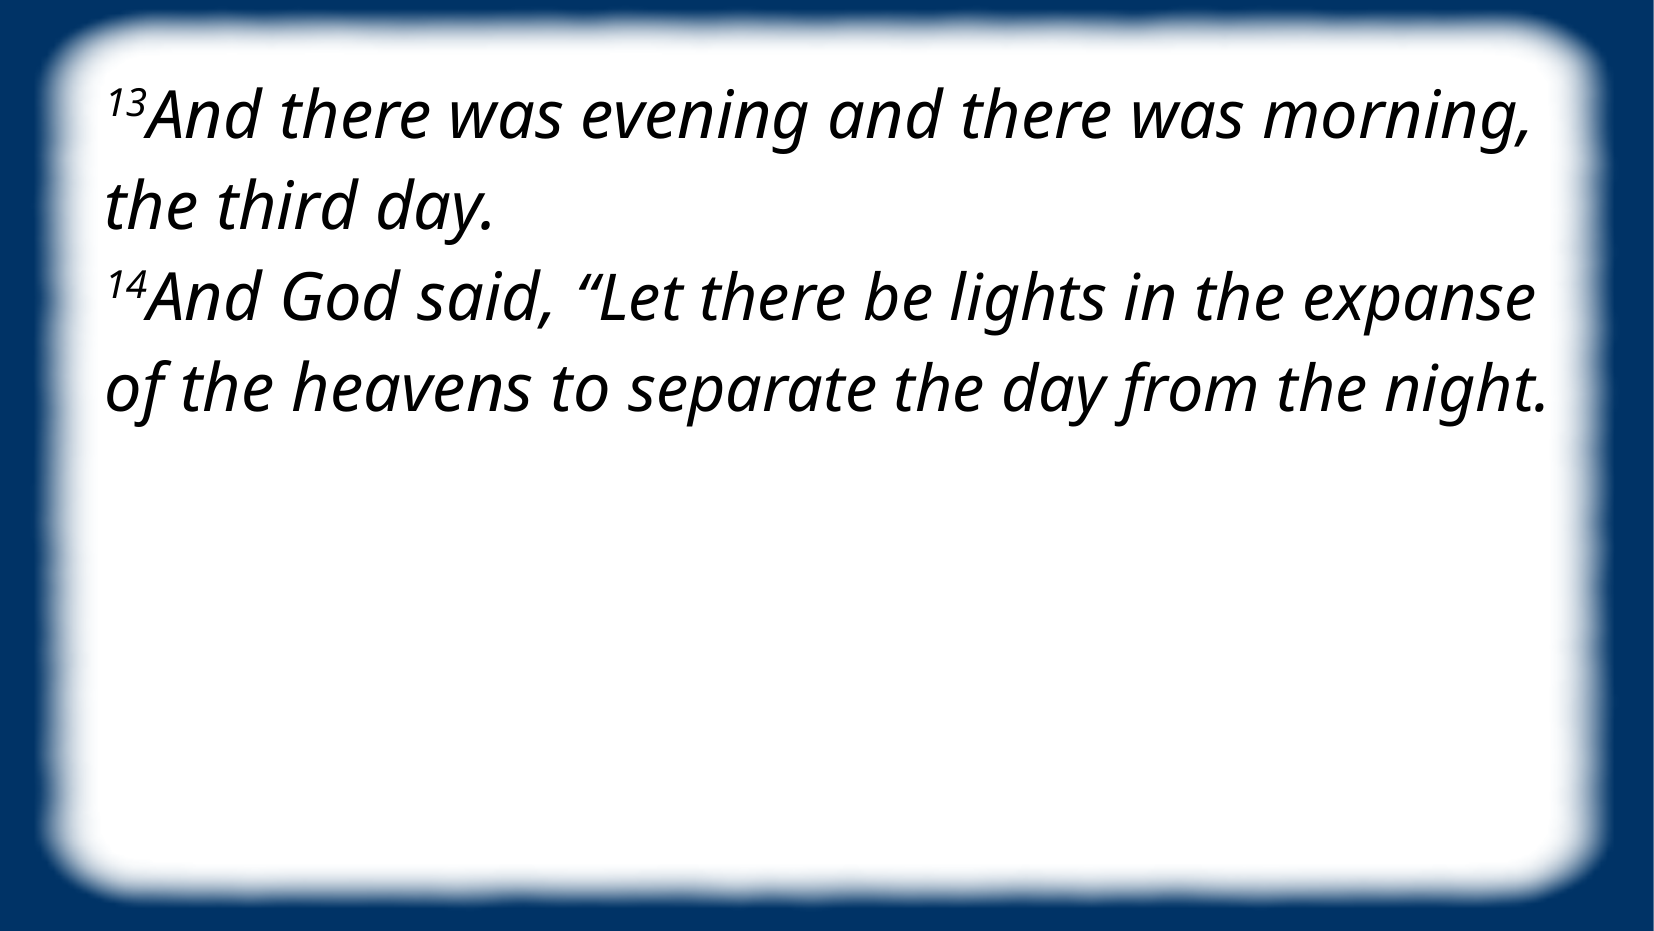

13And there was evening and there was morning, the third day.
14And God said, “Let there be lights in the expanse of the heavens to separate the day from the night.